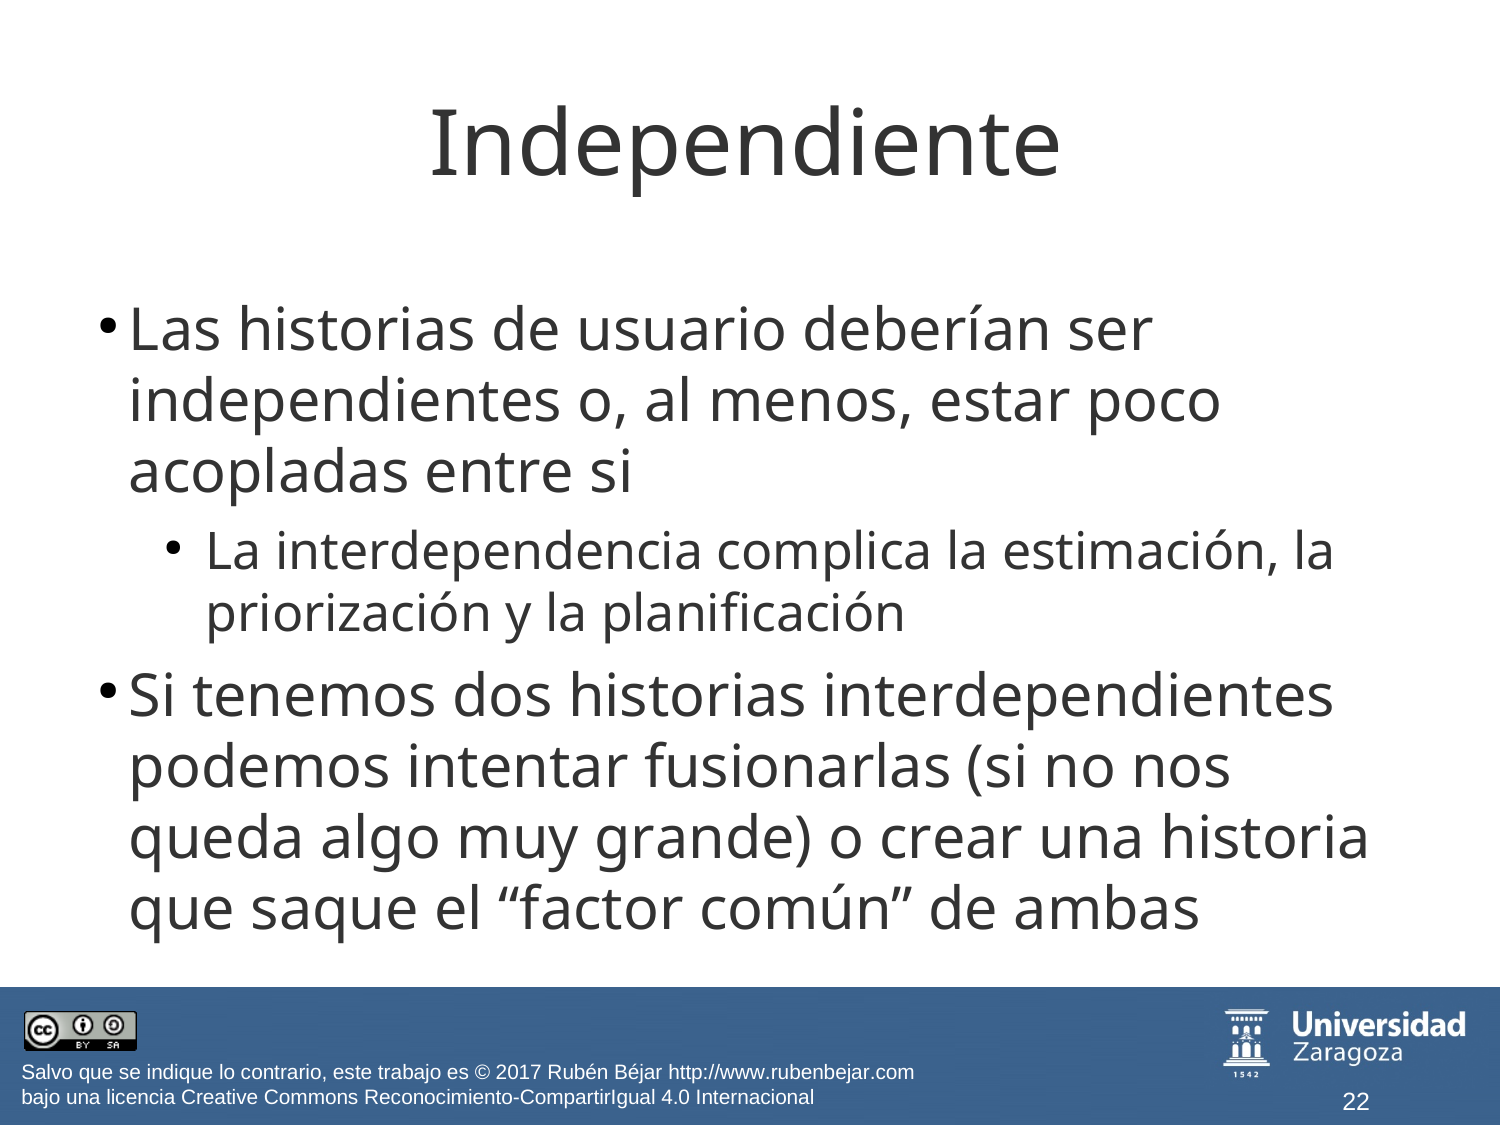

# Independiente
Las historias de usuario deberían ser independientes o, al menos, estar poco acopladas entre si
La interdependencia complica la estimación, la priorización y la planificación
Si tenemos dos historias interdependientes podemos intentar fusionarlas (si no nos queda algo muy grande) o crear una historia que saque el “factor común” de ambas